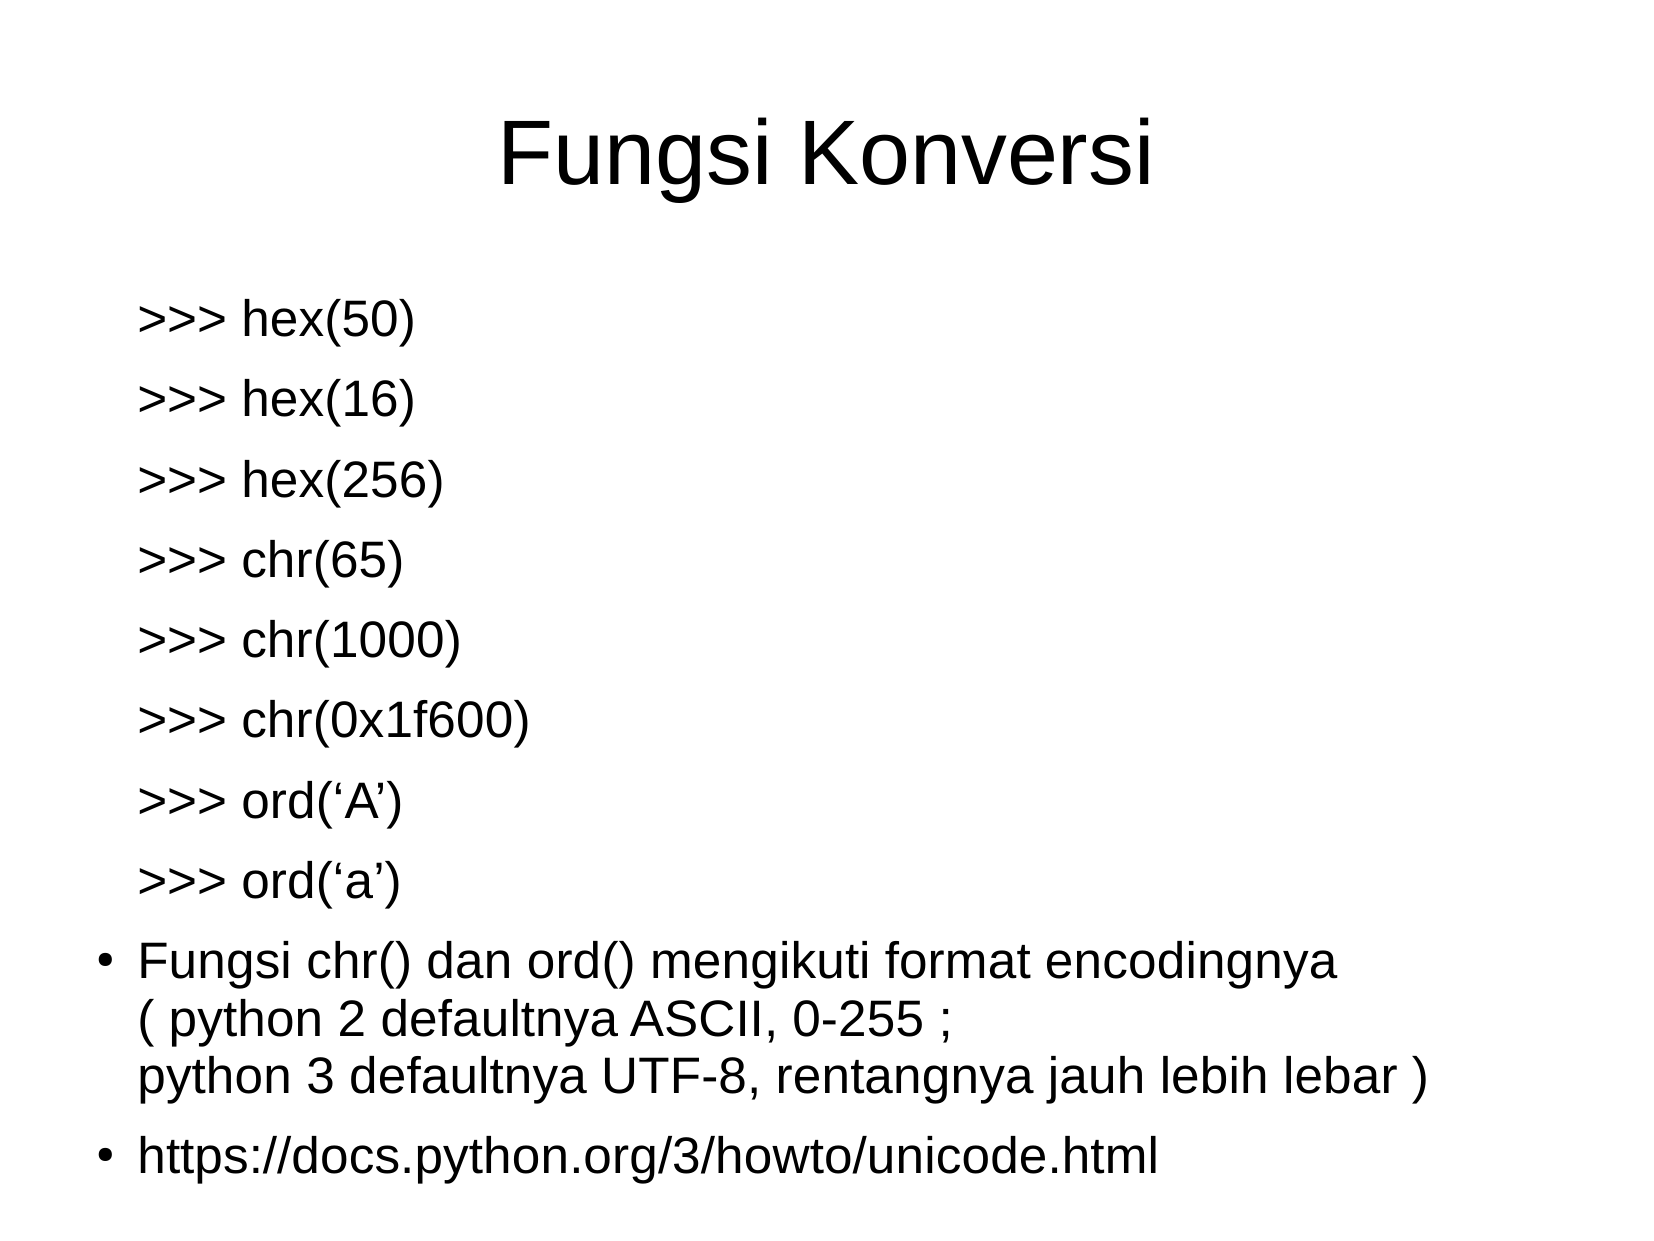

# Fungsi Konversi
>>> hex(50)
>>> hex(16)
>>> hex(256)
>>> chr(65)
>>> chr(1000)
>>> chr(0x1f600)
>>> ord(‘A’)
>>> ord(‘a’)
Fungsi chr() dan ord() mengikuti format encodingnya
( python 2 defaultnya ASCII, 0-255 ;
python 3 defaultnya UTF-8, rentangnya jauh lebih lebar )
https://docs.python.org/3/howto/unicode.html